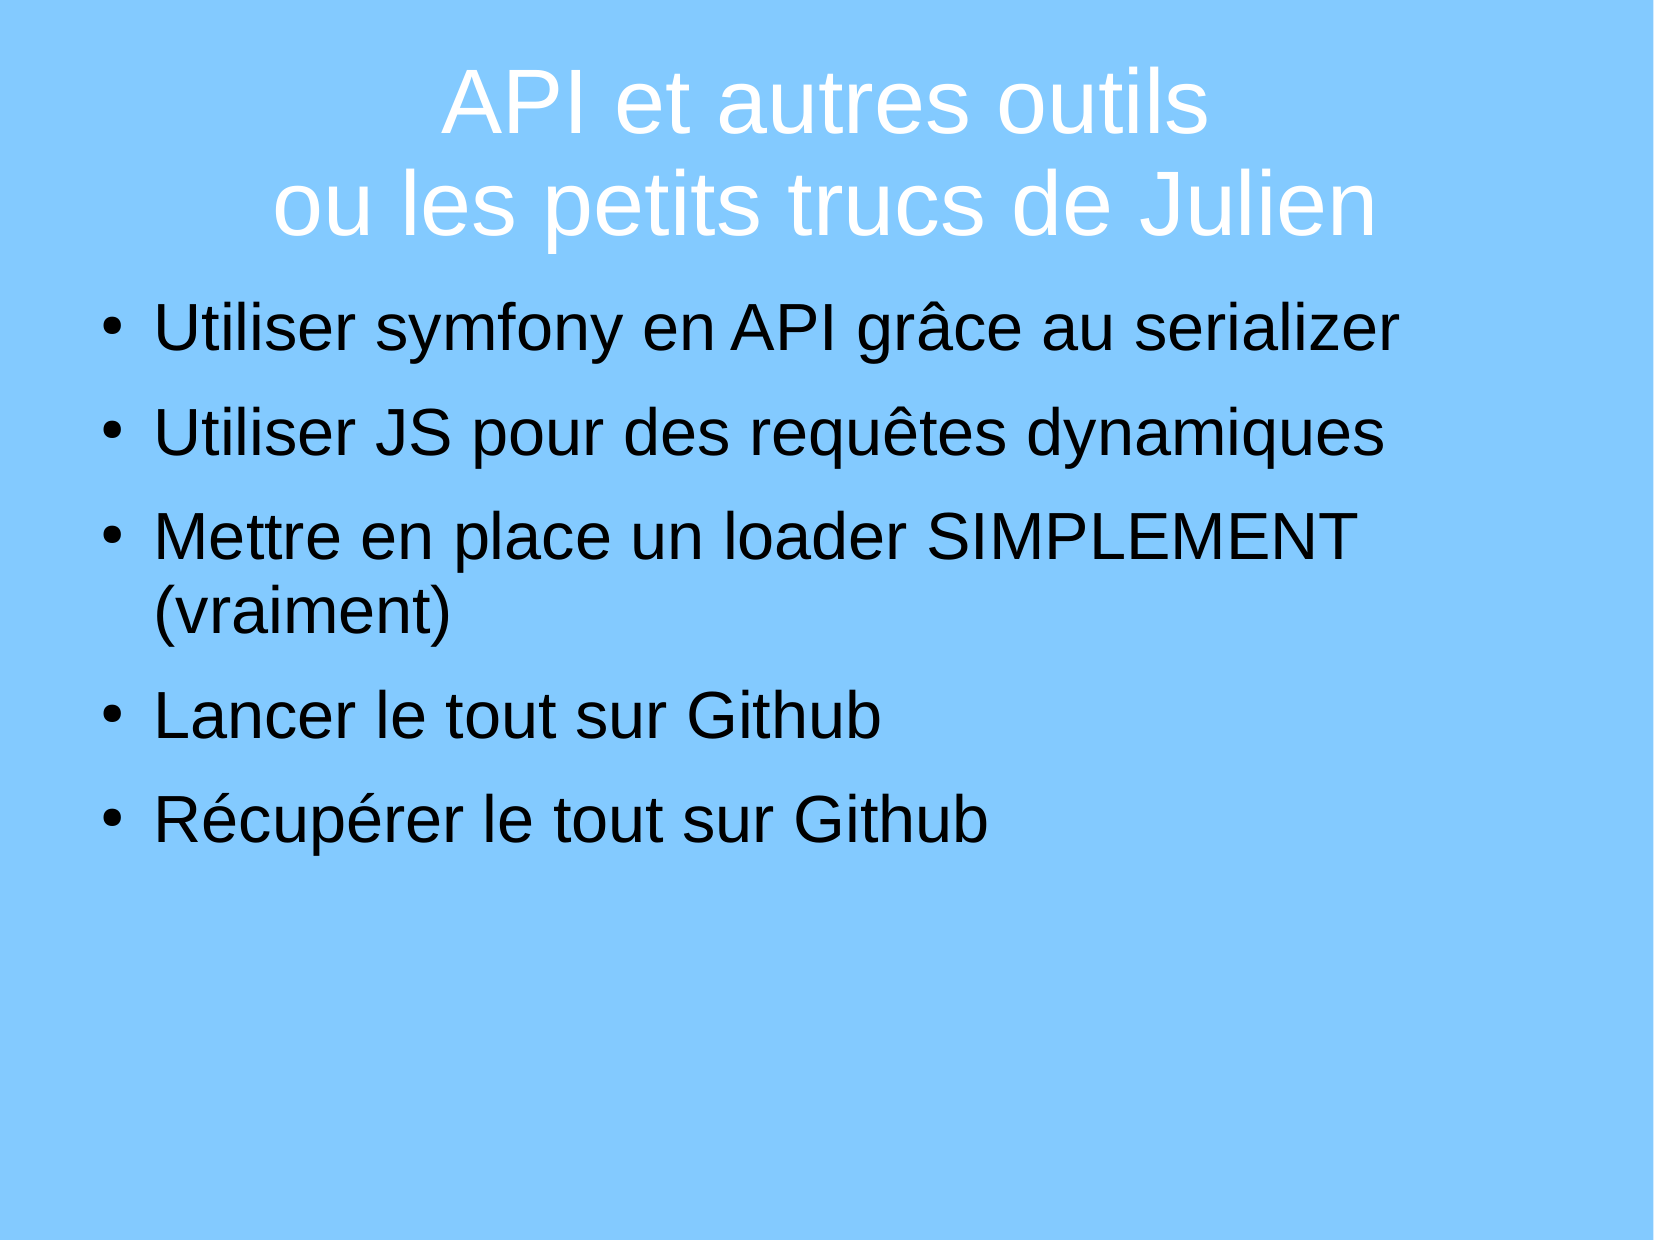

# API et autres outils ou les petits trucs de Julien
Utiliser symfony en API grâce au serializer
Utiliser JS pour des requêtes dynamiques
Mettre en place un loader SIMPLEMENT (vraiment)
Lancer le tout sur Github
Récupérer le tout sur Github